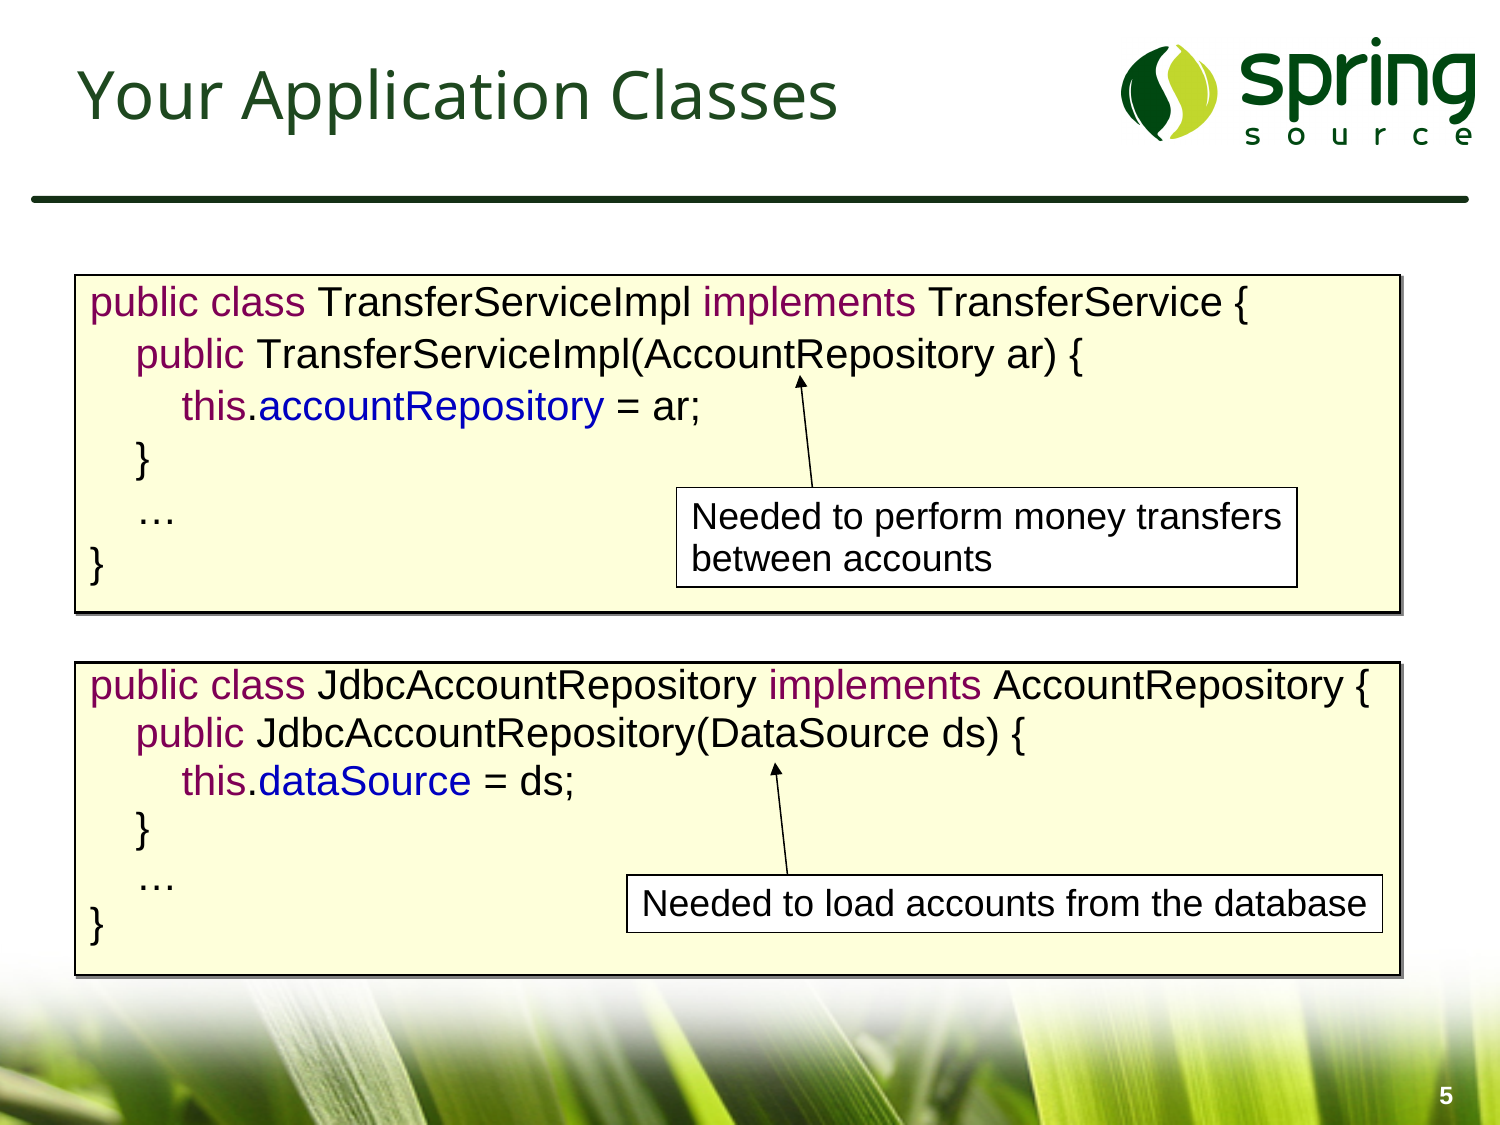

# Your Application Classes
public class TransferServiceImpl implements TransferService {
 public TransferServiceImpl(AccountRepository ar) {
 this.accountRepository = ar;
 }
 …
}
Needed to perform money transfers
between accounts
public class JdbcAccountRepository implements AccountRepository {
 public JdbcAccountRepository(DataSource ds) {
 this.dataSource = ds;
 }
 …
}
Needed to load accounts from the database